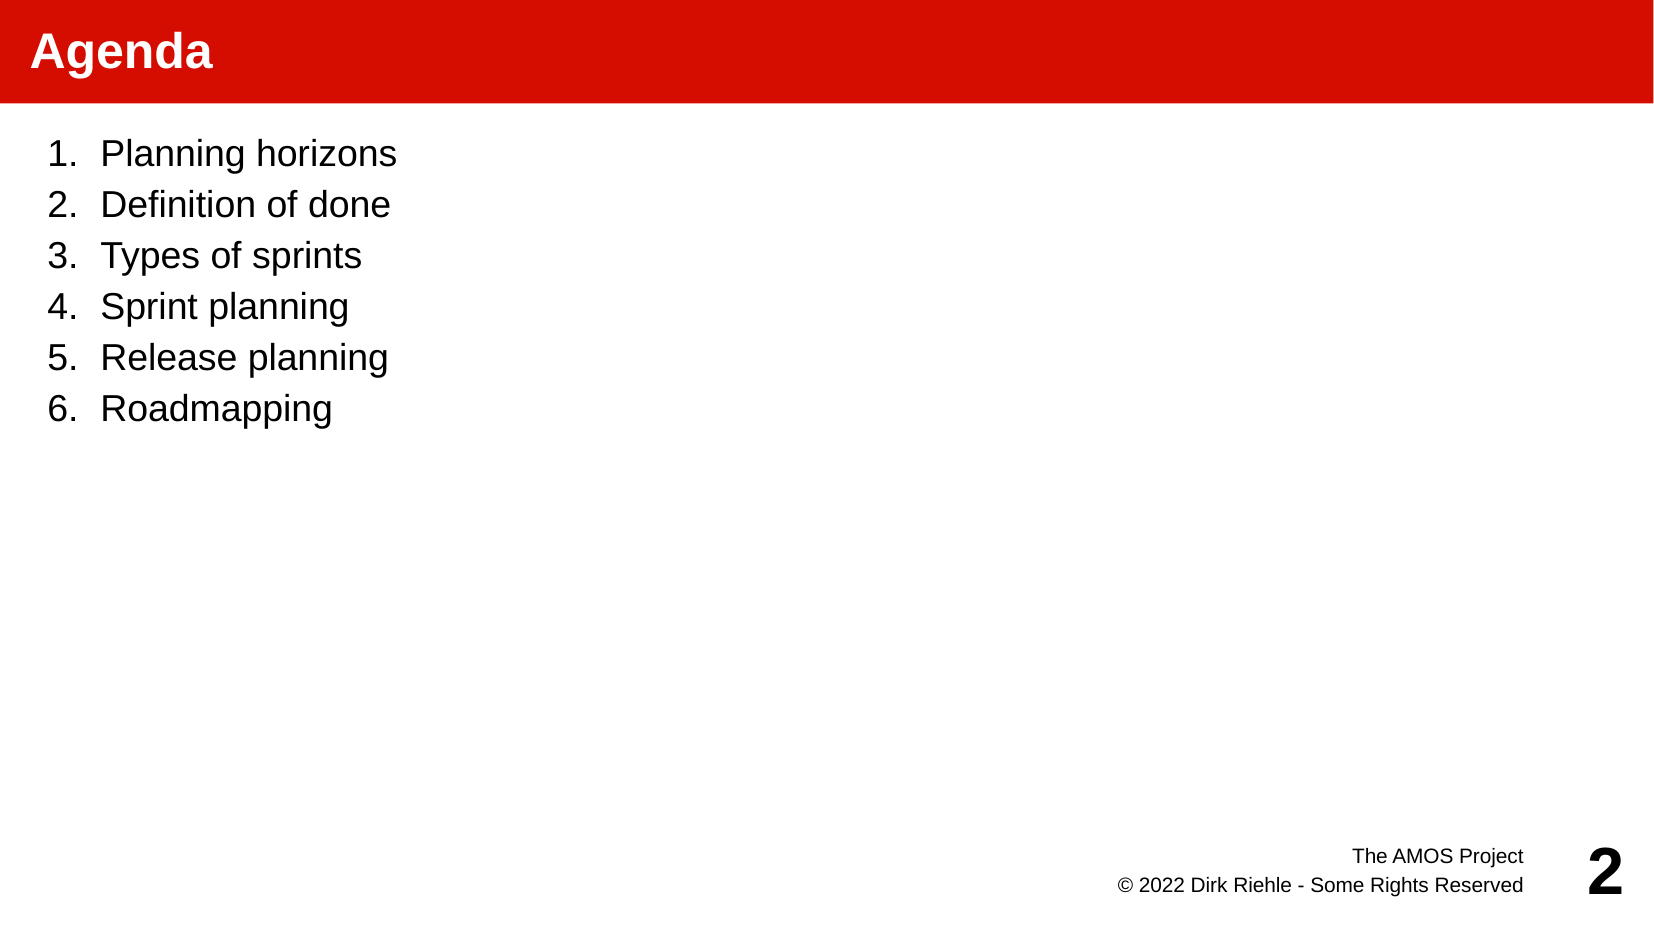

# Agenda
Planning horizons
Definition of done
Types of sprints
Sprint planning
Release planning
Roadmapping
The AMOS Project
2
© 2022 Dirk Riehle - Some Rights Reserved